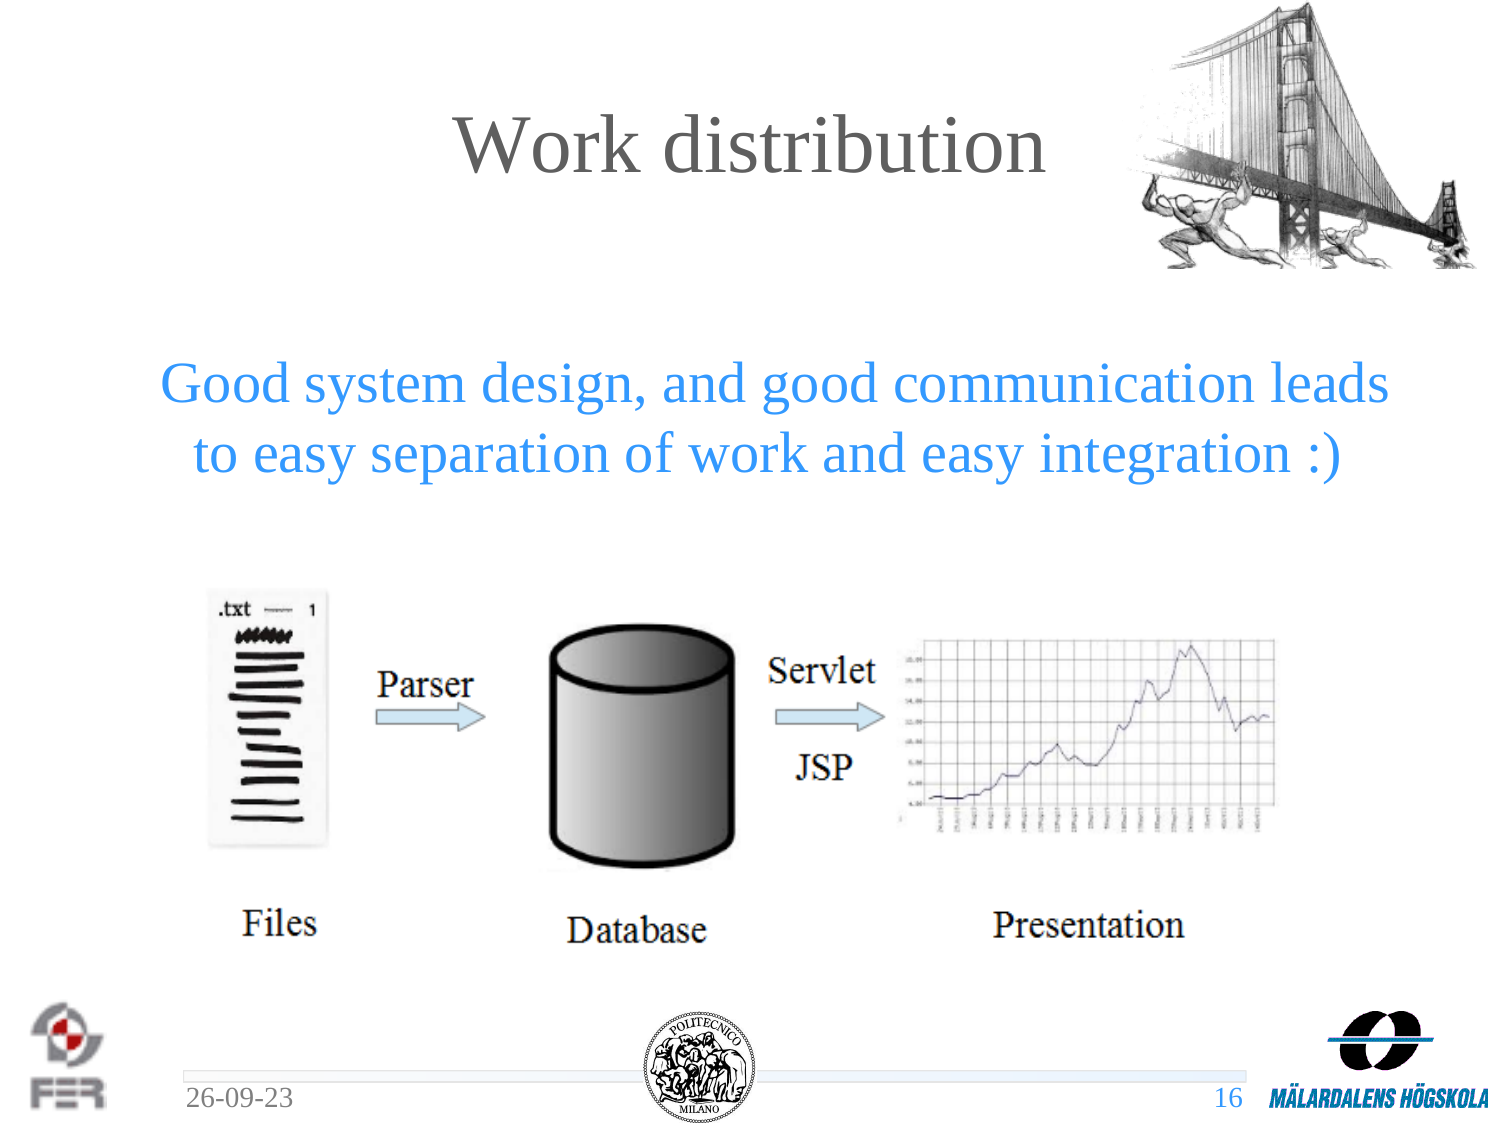

# Work distribution
Good system design, and good communication leads to easy separation of work and easy integration :)
26-08-21